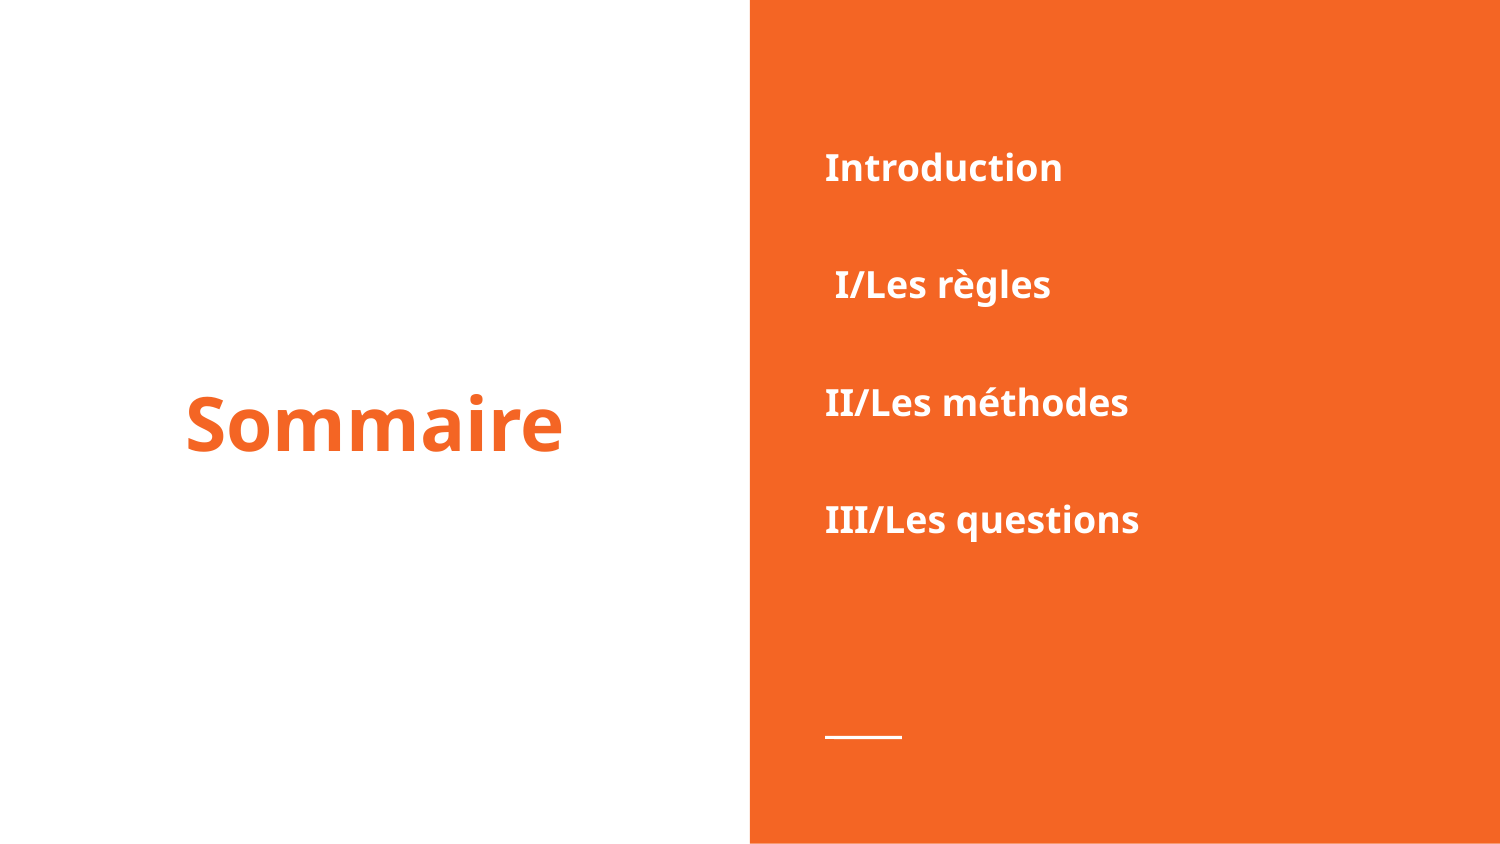

Introduction
 I/Les règles
II/Les méthodes
III/Les questions
# Sommaire